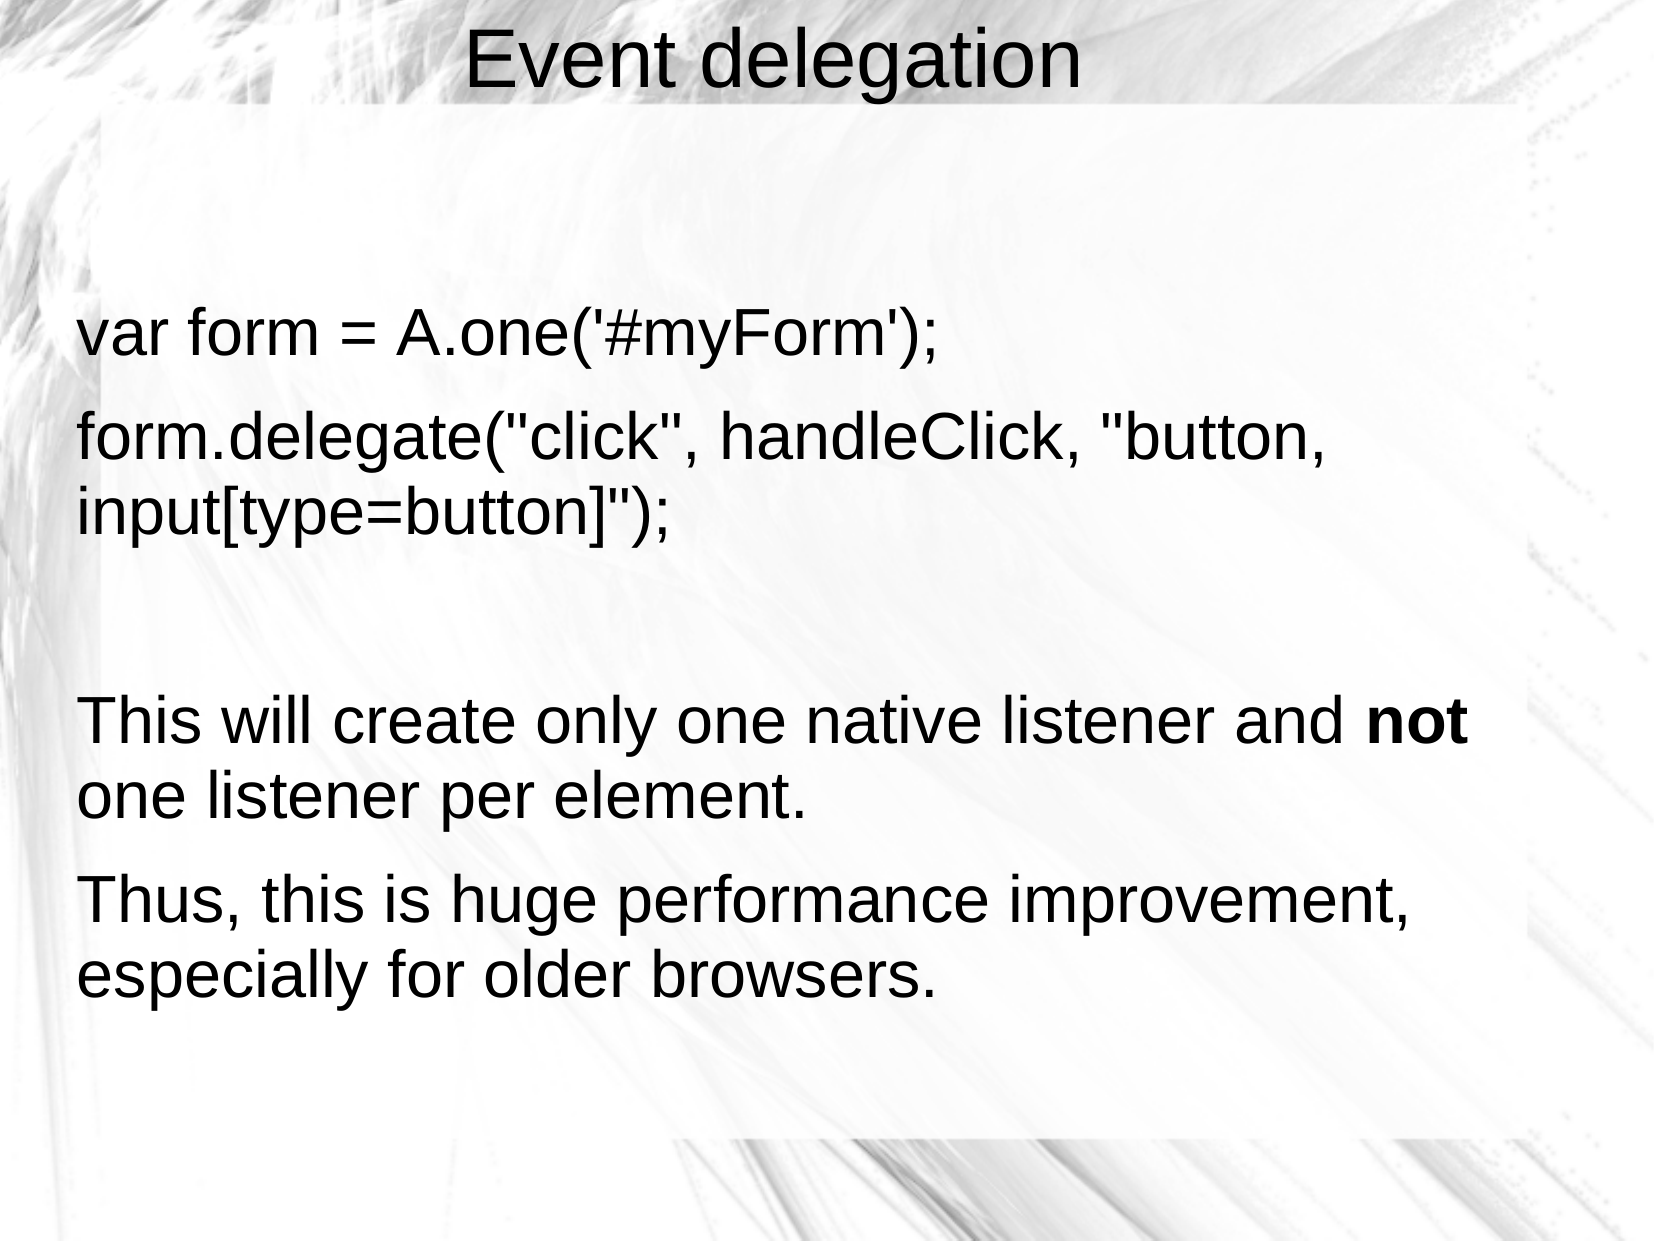

# Event delegation
var form = A.one('#myForm');
form.delegate("click", handleClick, "button, input[type=button]");
This will create only one native listener and not one listener per element.
Thus, this is huge performance improvement, especially for older browsers.